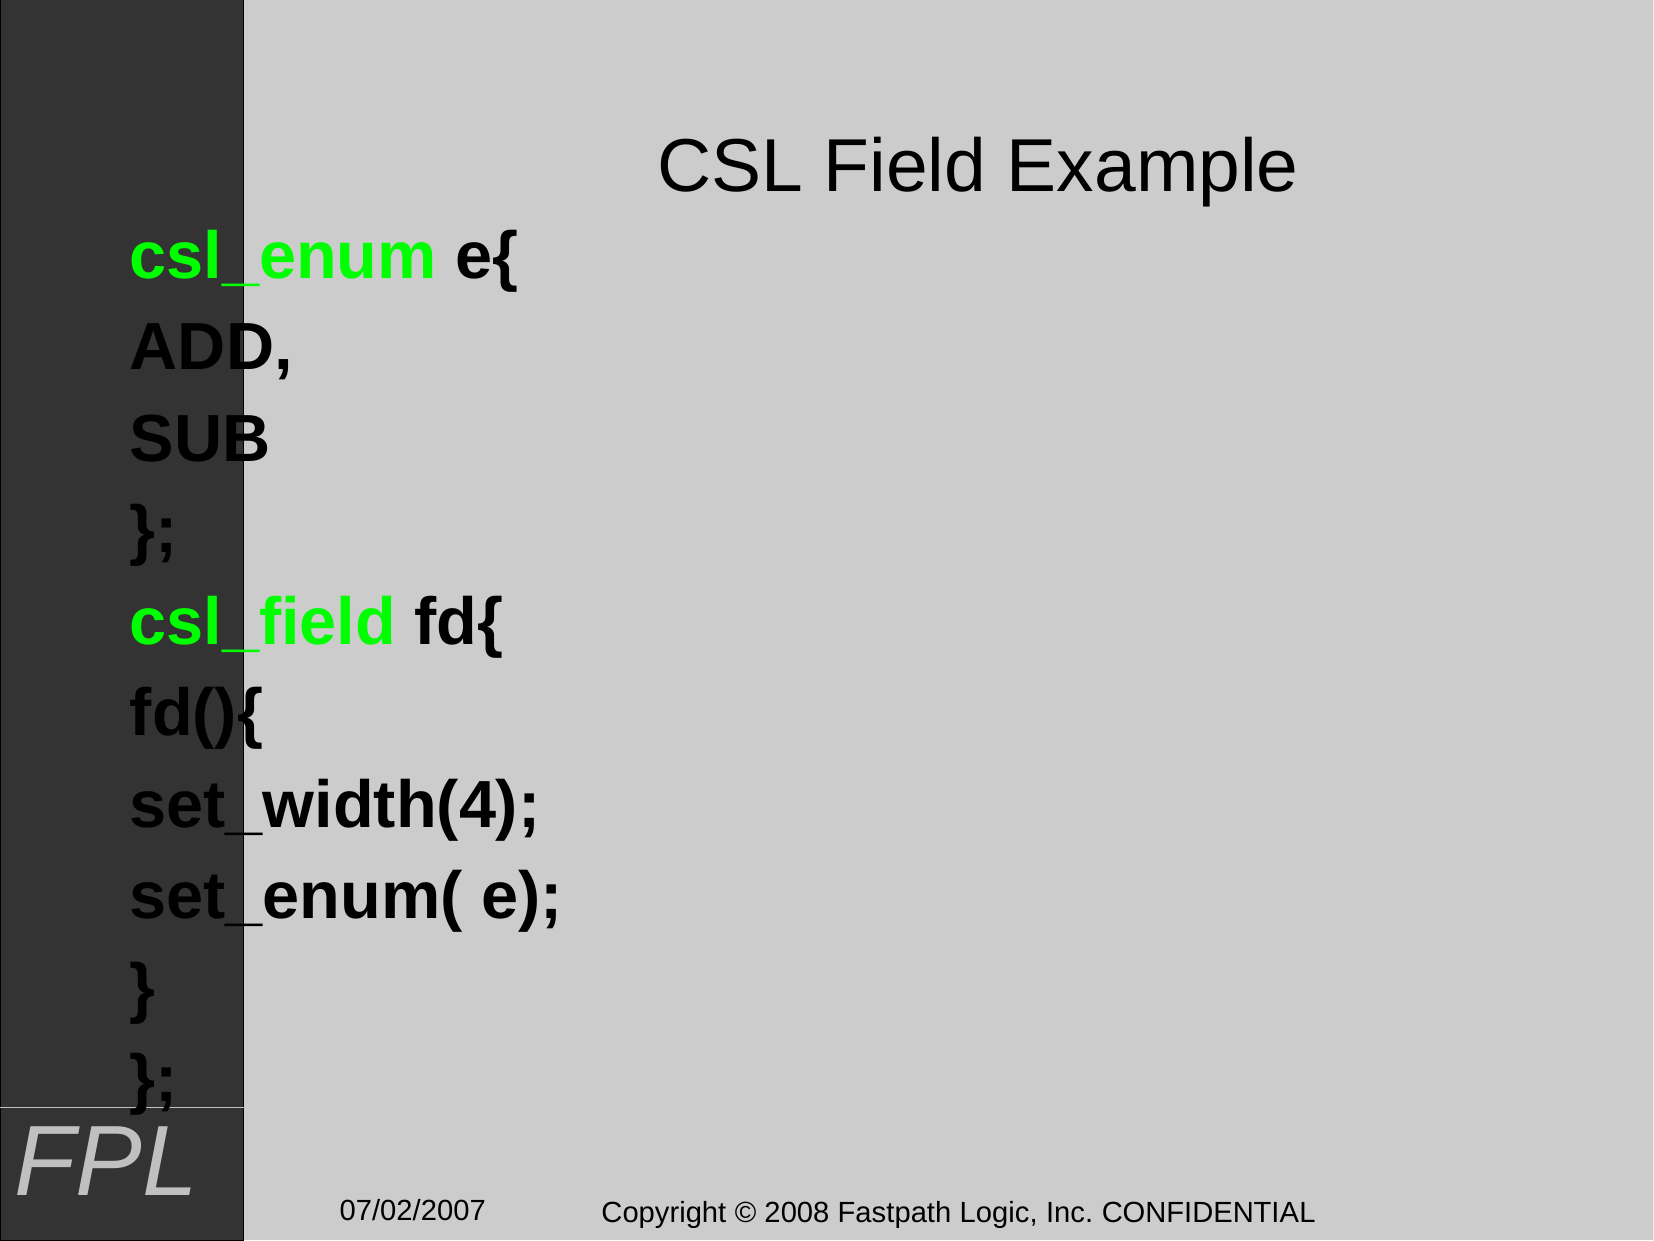

# CSL Field Example
csl_enum e{
ADD,
SUB
};
csl_field fd{
fd(){
set_width(4);
set_enum( e);
}
};
07/02/2007
© 2007 FASTPATH LOGIC INC.